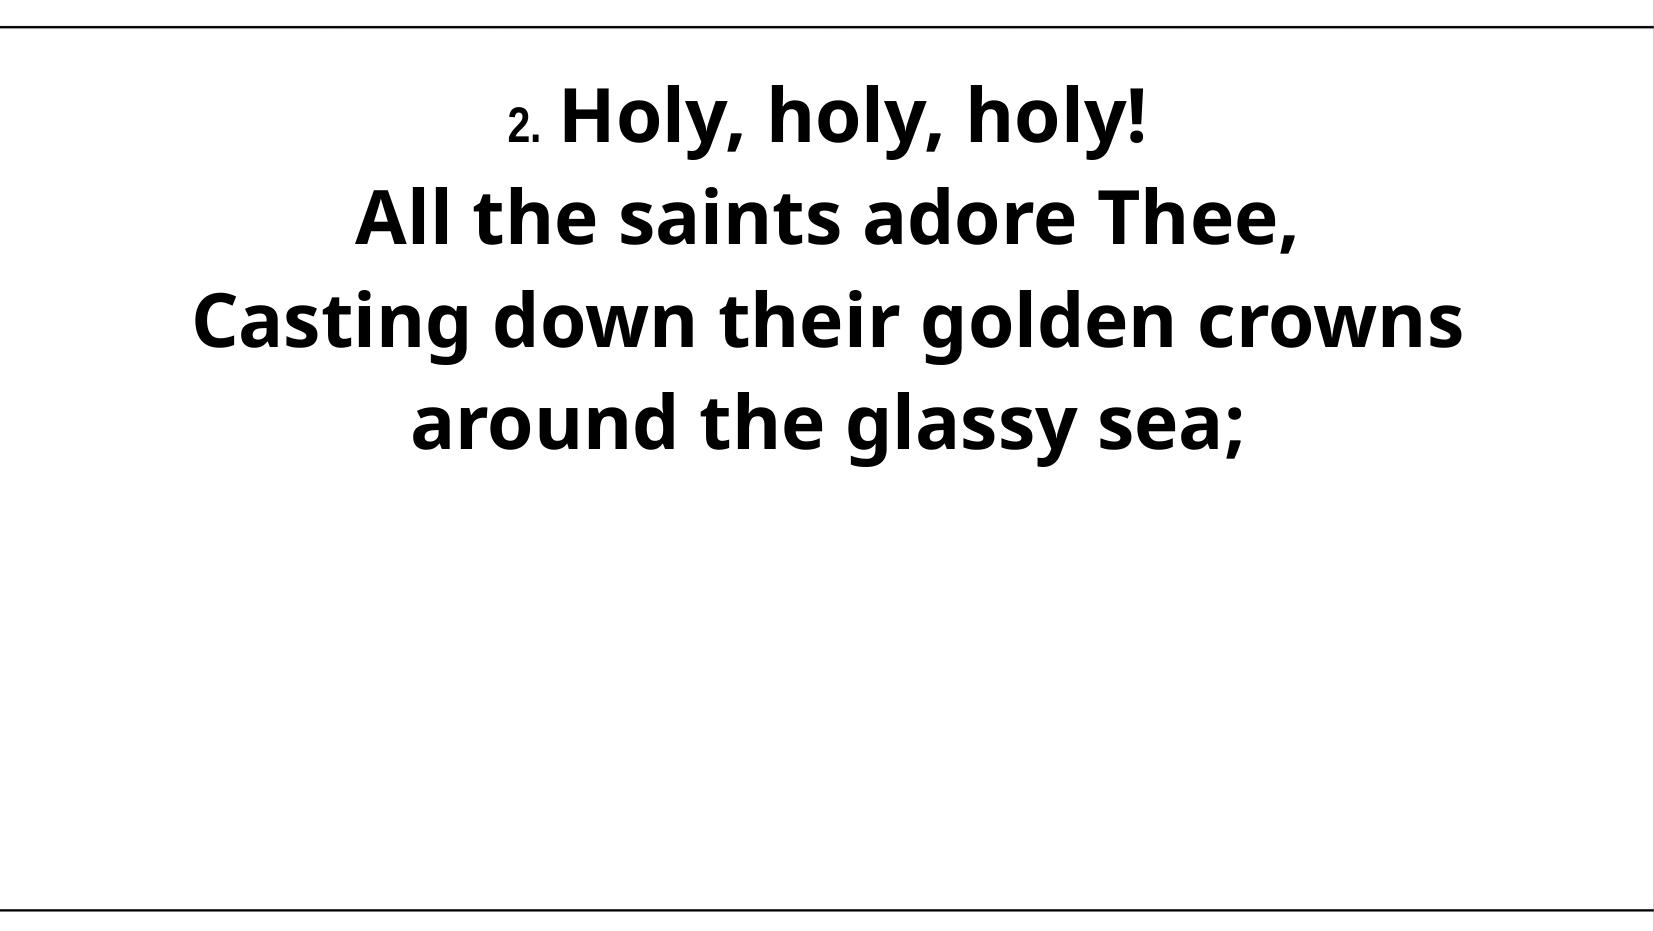

2. Holy, holy, holy!
All the saints adore Thee,
Casting down their golden crowns around the glassy sea;